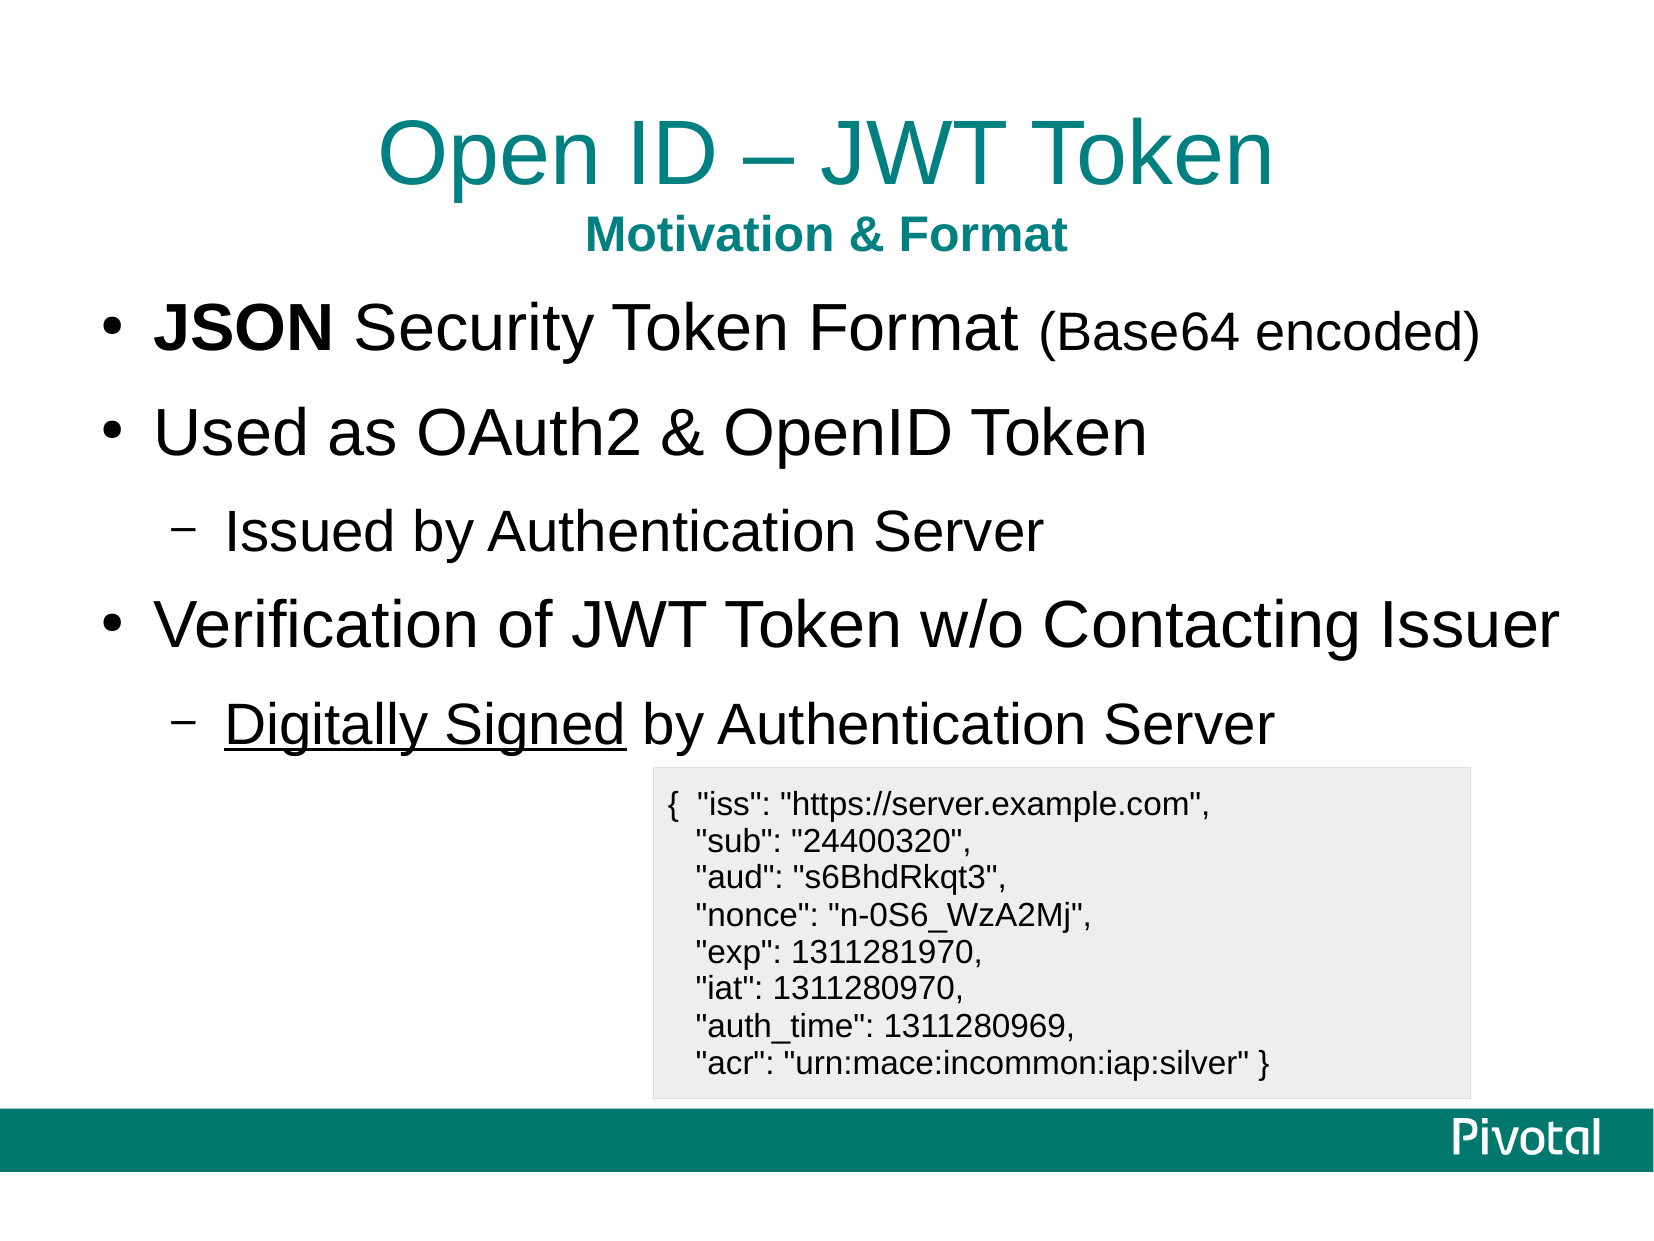

# Open ID – JWT Token
Motivation & Format
JSON Security Token Format (Base64 encoded)
Used as OAuth2 & OpenID Token
Issued by Authentication Server
Verification of JWT Token w/o Contacting Issuer
Digitally Signed by Authentication Server
{ "iss": "https://server.example.com",
 "sub": "24400320",
 "aud": "s6BhdRkqt3",
 "nonce": "n-0S6_WzA2Mj",
 "exp": 1311281970,
 "iat": 1311280970,
 "auth_time": 1311280969,
 "acr": "urn:mace:incommon:iap:silver" }